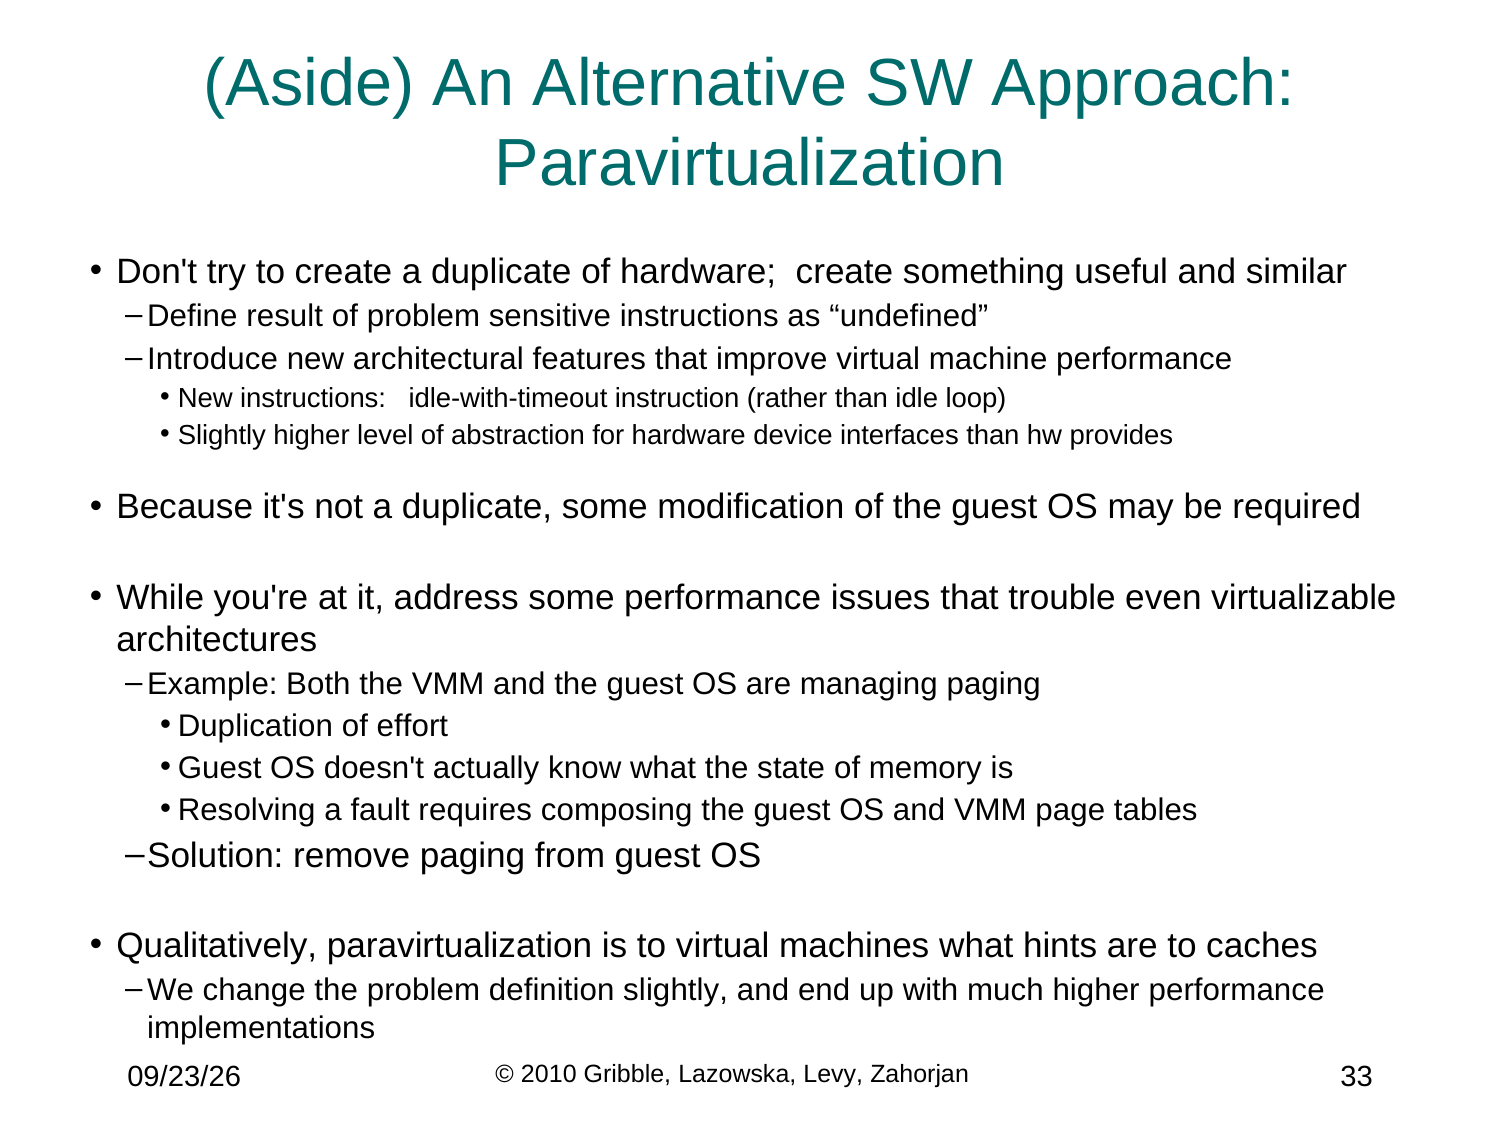

# (Aside) An Alternative SW Approach: Paravirtualization
Don't try to create a duplicate of hardware; create something useful and similar
Define result of problem sensitive instructions as “undefined”
Introduce new architectural features that improve virtual machine performance
New instructions: idle-with-timeout instruction (rather than idle loop)
Slightly higher level of abstraction for hardware device interfaces than hw provides
Because it's not a duplicate, some modification of the guest OS may be required
While you're at it, address some performance issues that trouble even virtualizable architectures
Example: Both the VMM and the guest OS are managing paging
Duplication of effort
Guest OS doesn't actually know what the state of memory is
Resolving a fault requires composing the guest OS and VMM page tables
Solution: remove paging from guest OS
Qualitatively, paravirtualization is to virtual machines what hints are to caches
We change the problem definition slightly, and end up with much higher performance implementations
33